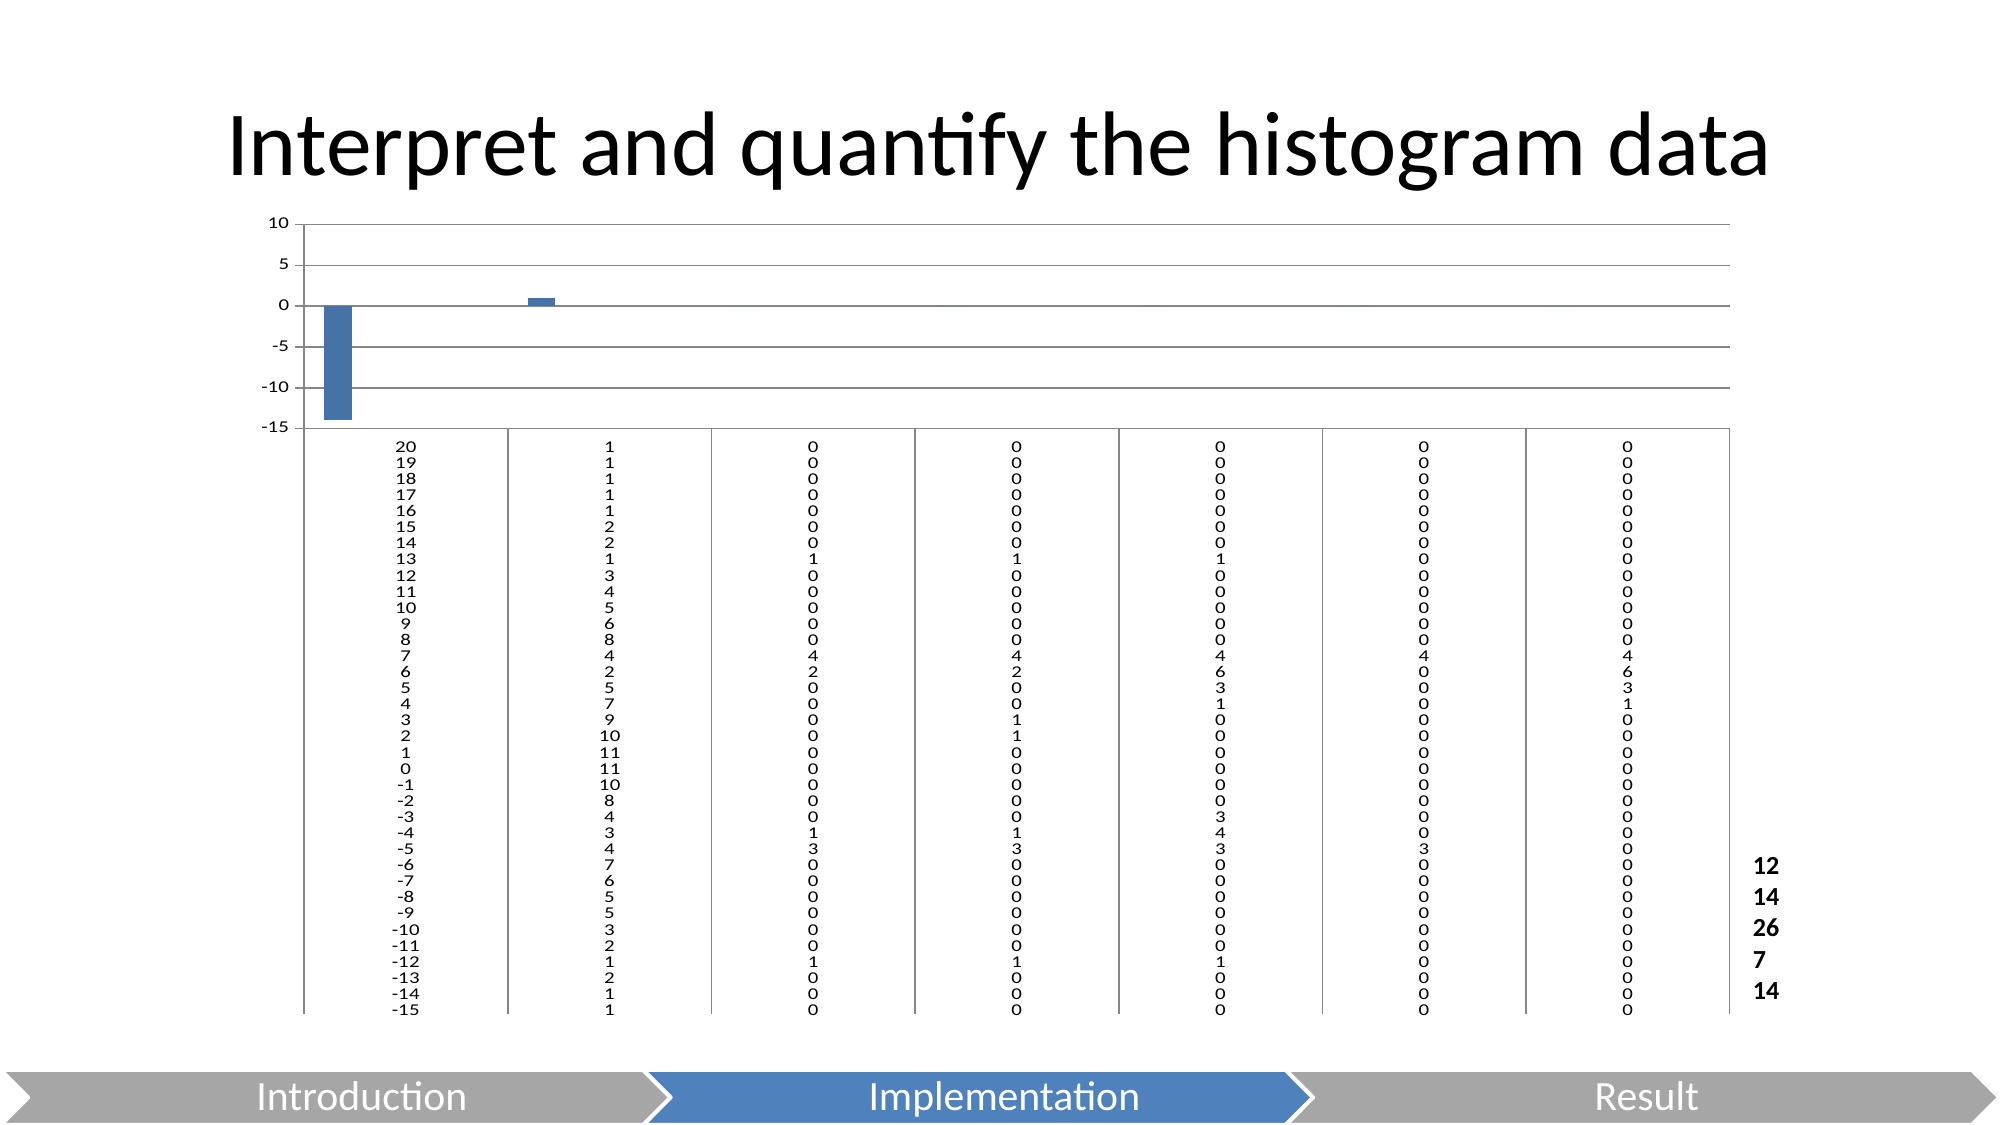

# Interpret and quantify the histogram data
### Chart
| Category | Häufigkeit | Methode 0 | Methode 1 | Methode 2 | Methode 3 | Methode 4 |
|---|---|---|---|---|---|---|
| 0 | 1.0 | 0.0 | 0.0 | 0.0 | 0.0 | 0.0 |
| 0 | 1.0 | 0.0 | 0.0 | 0.0 | 0.0 | 0.0 |
| 0 | 2.0 | 0.0 | 0.0 | 0.0 | 0.0 | 0.0 |
| 0 | 1.0 | 1.0 | 1.0 | 1.0 | 0.0 | 0.0 |
| 0 | 2.0 | 0.0 | 0.0 | 0.0 | 0.0 | 0.0 |
| 0 | 3.0 | 0.0 | 0.0 | 0.0 | 0.0 | 0.0 |
| 0 | 5.0 | 0.0 | 0.0 | 0.0 | 0.0 | 0.0 |
| 0 | 5.0 | 0.0 | 0.0 | 0.0 | 0.0 | 0.0 |
| 0 | 6.0 | 0.0 | 0.0 | 0.0 | 0.0 | 0.0 |
| 0 | 7.0 | 0.0 | 0.0 | 0.0 | 0.0 | 0.0 |
| 0 | 4.0 | 3.0 | 3.0 | 3.0 | 3.0 | 0.0 |
| 0 | 3.0 | 1.0 | 1.0 | 4.0 | 0.0 | 0.0 |
| 0 | 4.0 | 0.0 | 0.0 | 3.0 | 0.0 | 0.0 |
| 0 | 8.0 | 0.0 | 0.0 | 0.0 | 0.0 | 0.0 |
| 0 | 10.0 | 0.0 | 0.0 | 0.0 | 0.0 | 0.0 |
| 0 | 11.0 | 0.0 | 0.0 | 0.0 | 0.0 | 0.0 |
| 0 | 11.0 | 0.0 | 0.0 | 0.0 | 0.0 | 0.0 |
| 0 | 10.0 | 0.0 | 1.0 | 0.0 | 0.0 | 0.0 |
| 0 | 9.0 | 0.0 | 1.0 | 0.0 | 0.0 | 0.0 |
| 1 | 7.0 | 0.0 | 0.0 | 1.0 | 0.0 | 1.0 |
| 3 | 5.0 | 0.0 | 0.0 | 3.0 | 0.0 | 3.0 |
| 6 | 2.0 | 2.0 | 2.0 | 6.0 | 0.0 | 6.0 |
| 4 | 4.0 | 4.0 | 4.0 | 4.0 | 4.0 | 4.0 |
| 0 | 8.0 | 0.0 | 0.0 | 0.0 | 0.0 | 0.0 |
| 0 | 6.0 | 0.0 | 0.0 | 0.0 | 0.0 | 0.0 |
| 0 | 5.0 | 0.0 | 0.0 | 0.0 | 0.0 | 0.0 |
| 0 | 4.0 | 0.0 | 0.0 | 0.0 | 0.0 | 0.0 |
| 0 | 3.0 | 0.0 | 0.0 | 0.0 | 0.0 | 0.0 |
| 0 | 1.0 | 1.0 | 1.0 | 1.0 | 0.0 | 0.0 |
| 0 | 2.0 | 0.0 | 0.0 | 0.0 | 0.0 | 0.0 |
| 0 | 2.0 | 0.0 | 0.0 | 0.0 | 0.0 | 0.0 |
| 0 | 1.0 | 0.0 | 0.0 | 0.0 | 0.0 | 0.0 |
| 0 | 1.0 | 0.0 | 0.0 | 0.0 | 0.0 | 0.0 |
| 0 | 1.0 | 0.0 | 0.0 | 0.0 | 0.0 | 0.0 |
| 0 | 1.0 | 0.0 | 0.0 | 0.0 | 0.0 | 0.0 |
| 0 | 1.0 | 0.0 | 0.0 | 0.0 | 0.0 | 0.0 |12
14
26
7
14
Introduction
Implementation
Result